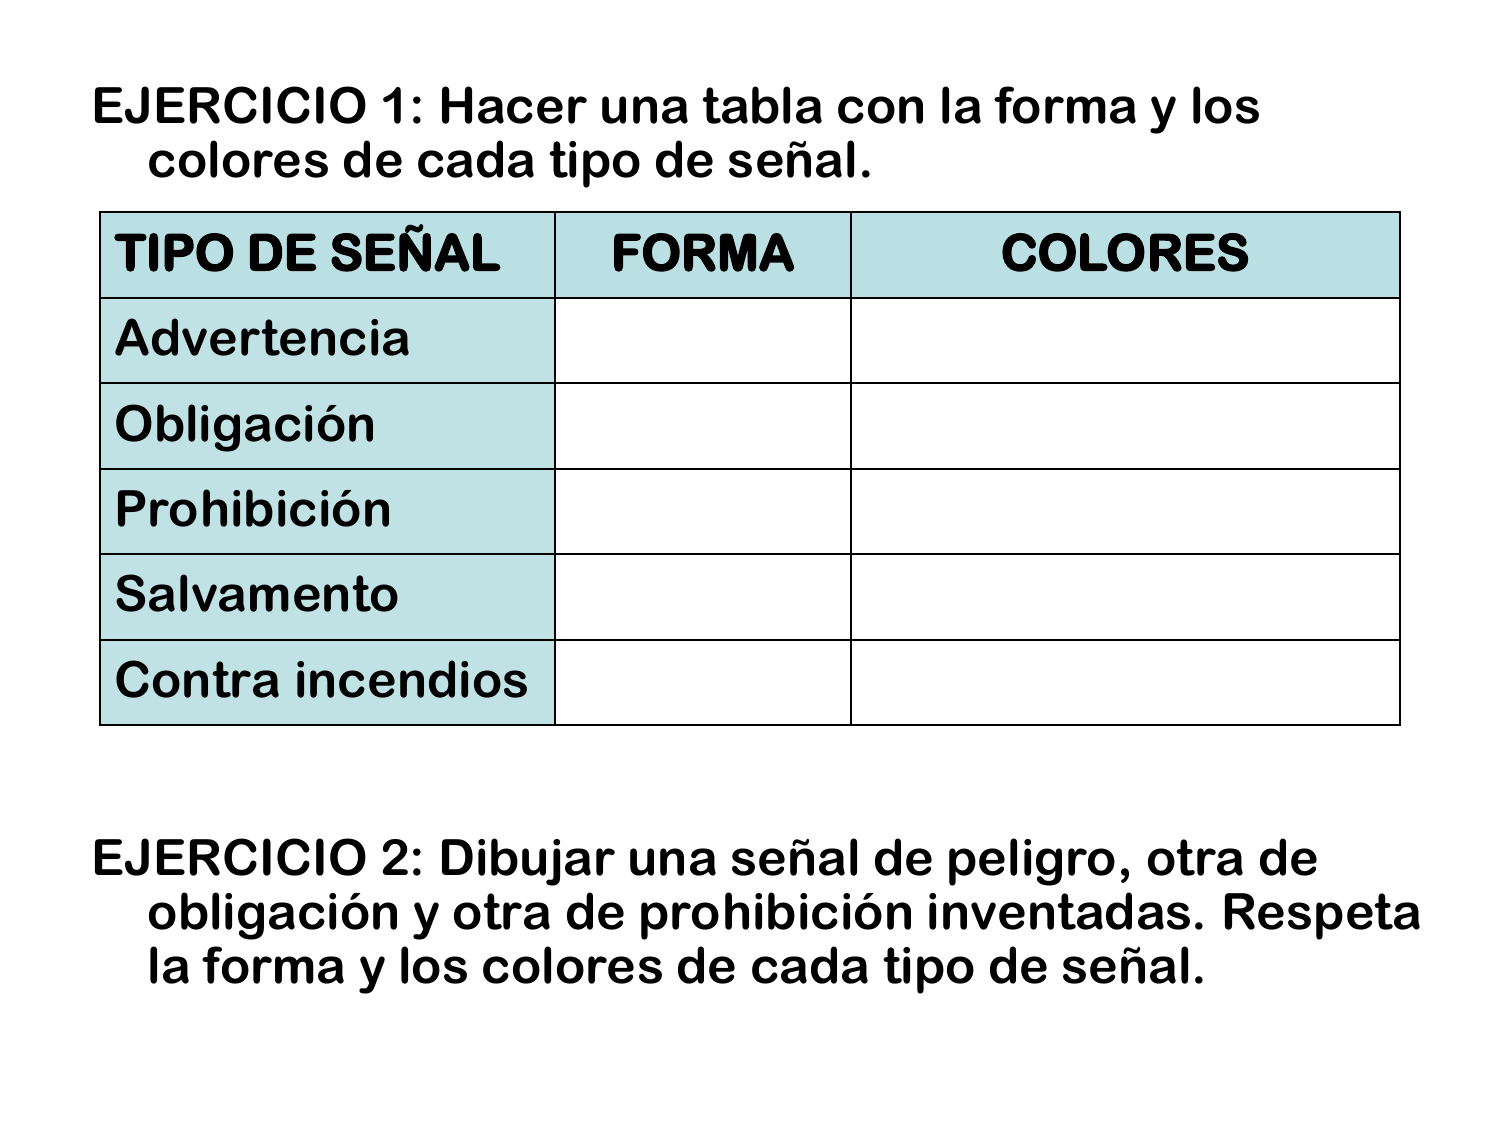

# EJERCICIO 1: Hacer una tabla con la forma y los colores de cada tipo de señal.
EJERCICIO 2: Dibujar una señal de peligro, otra de obligación y otra de prohibición inventadas. Respeta la forma y los colores de cada tipo de señal.
| TIPO DE SEÑAL | FORMA | COLORES |
| --- | --- | --- |
| Advertencia | | |
| Obligación | | |
| Prohibición | | |
| Salvamento | | |
| Contra incendios | | |